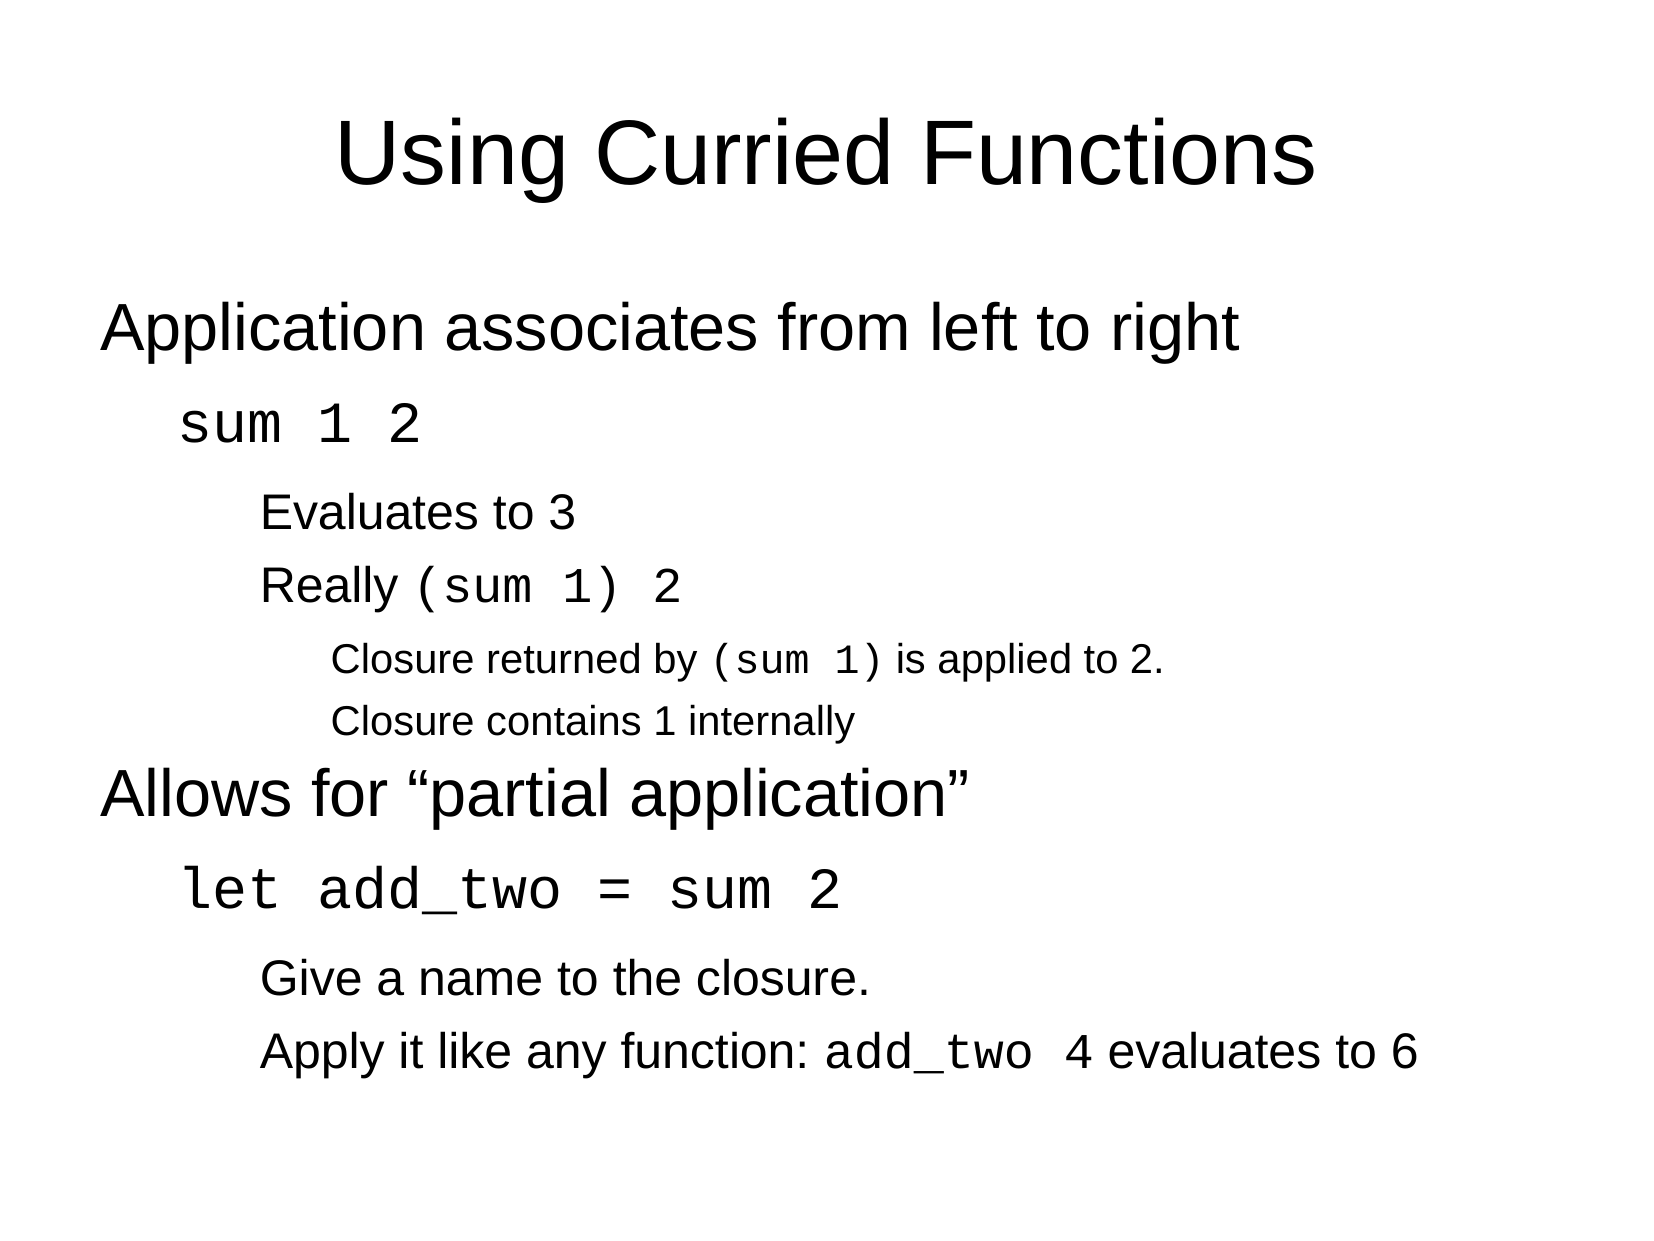

# Using Curried Functions
Application associates from left to right
sum 1 2
Evaluates to 3
Really (sum 1) 2
Closure returned by (sum 1) is applied to 2.
Closure contains 1 internally
Allows for “partial application”
let add_two = sum 2
Give a name to the closure.
Apply it like any function: add_two 4 evaluates to 6